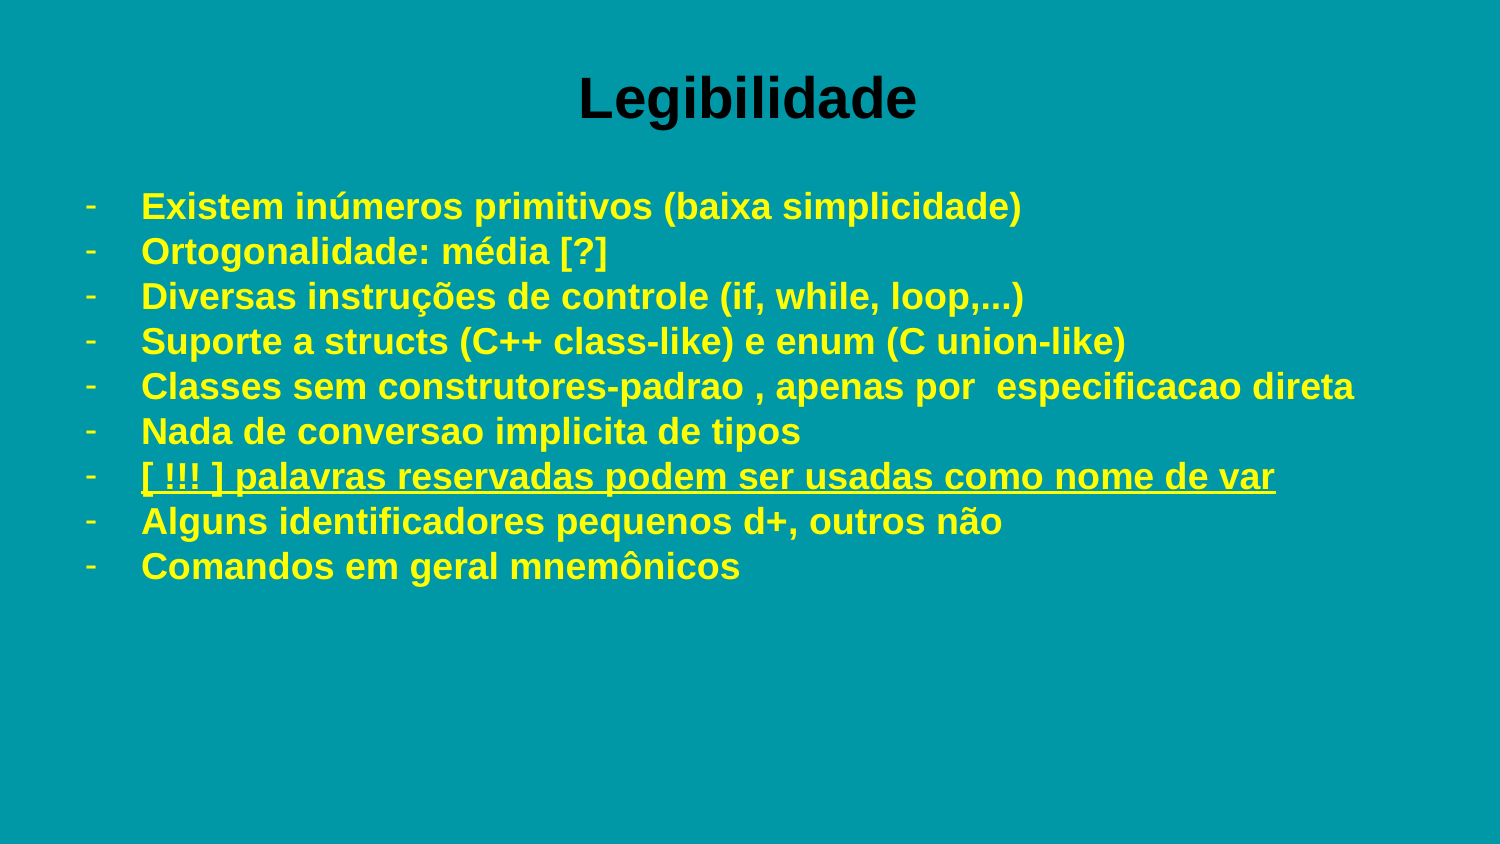

# Legibilidade
Existem inúmeros primitivos (baixa simplicidade)
Ortogonalidade: média [?]
Diversas instruções de controle (if, while, loop,...)
Suporte a structs (C++ class-like) e enum (C union-like)
Classes sem construtores-padrao , apenas por especificacao direta
Nada de conversao implicita de tipos
[ !!! ] palavras reservadas podem ser usadas como nome de var
Alguns identificadores pequenos d+, outros não
Comandos em geral mnemônicos